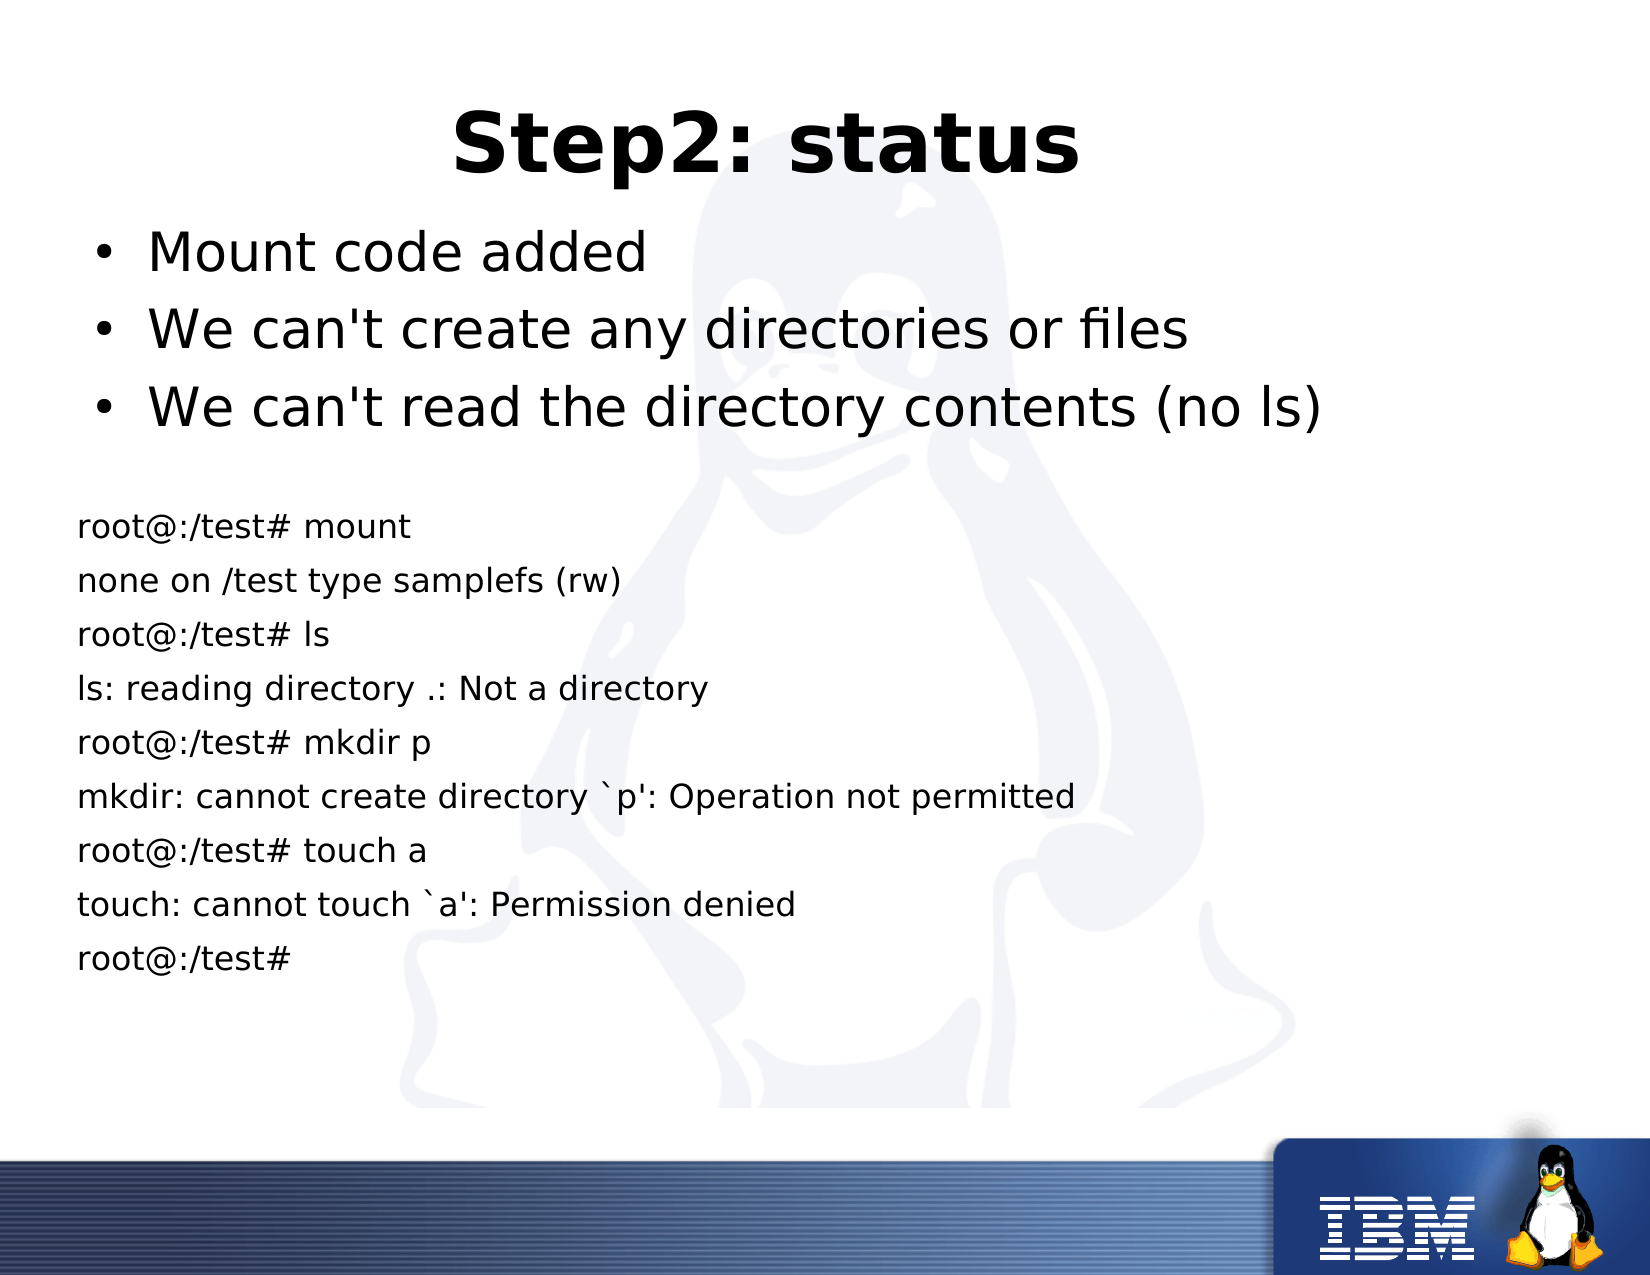

# Step2: status
Mount code added
We can't create any directories or files
We can't read the directory contents (no ls)
root@:/test# mount
none on /test type samplefs (rw)
root@:/test# ls
ls: reading directory .: Not a directory
root@:/test# mkdir p
mkdir: cannot create directory `p': Operation not permitted
root@:/test# touch a
touch: cannot touch `a': Permission denied
root@:/test#